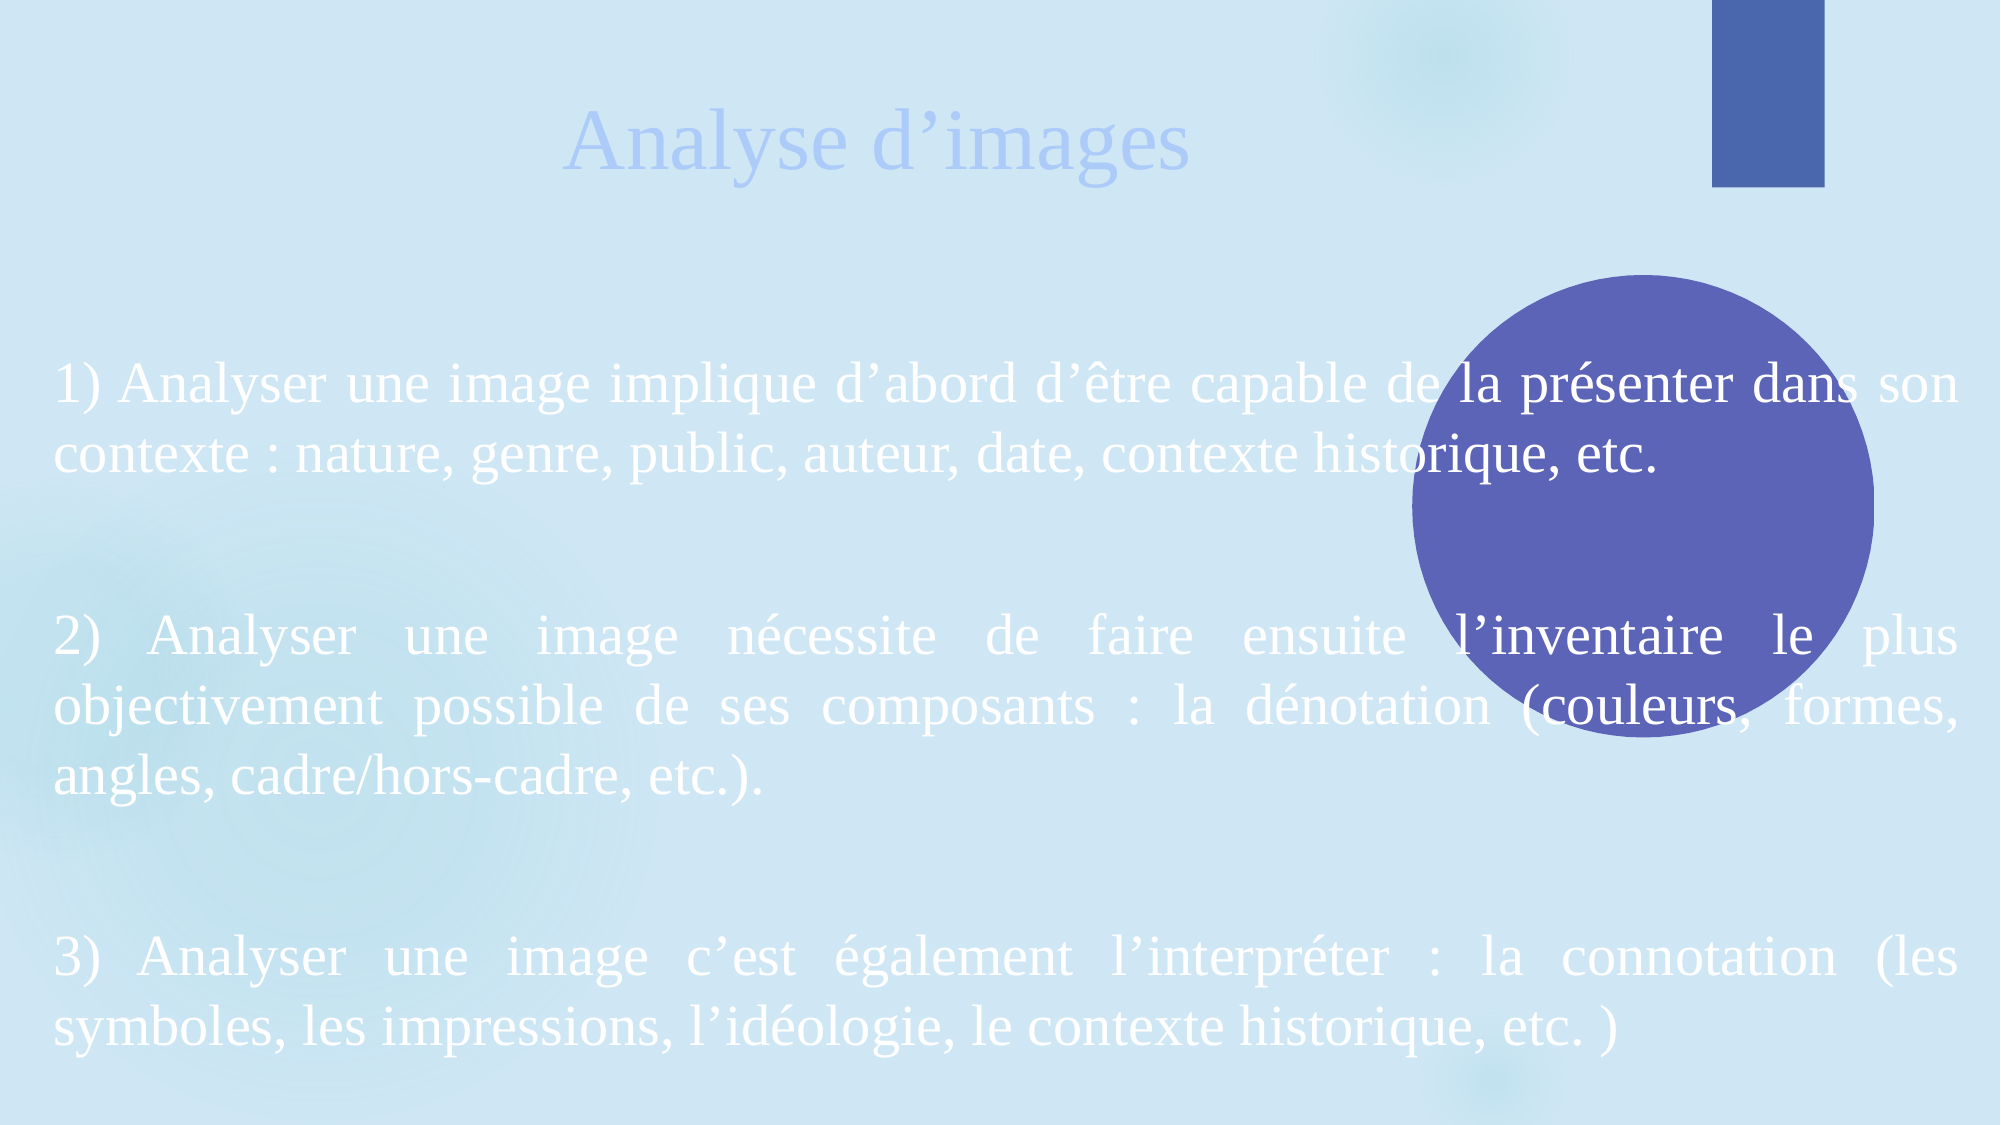

# Analyse d’images
1) Analyser une image implique d’abord d’être capable de la présenter dans son contexte : nature, genre, public, auteur, date, contexte historique, etc.
2) Analyser une image nécessite de faire ensuite l’inventaire le plus objectivement possible de ses composants : la dénotation (couleurs, formes, angles, cadre/hors-cadre, etc.).
3) Analyser une image c’est également l’interpréter : la connotation (les symboles, les impressions, l’idéologie, le contexte historique, etc. )